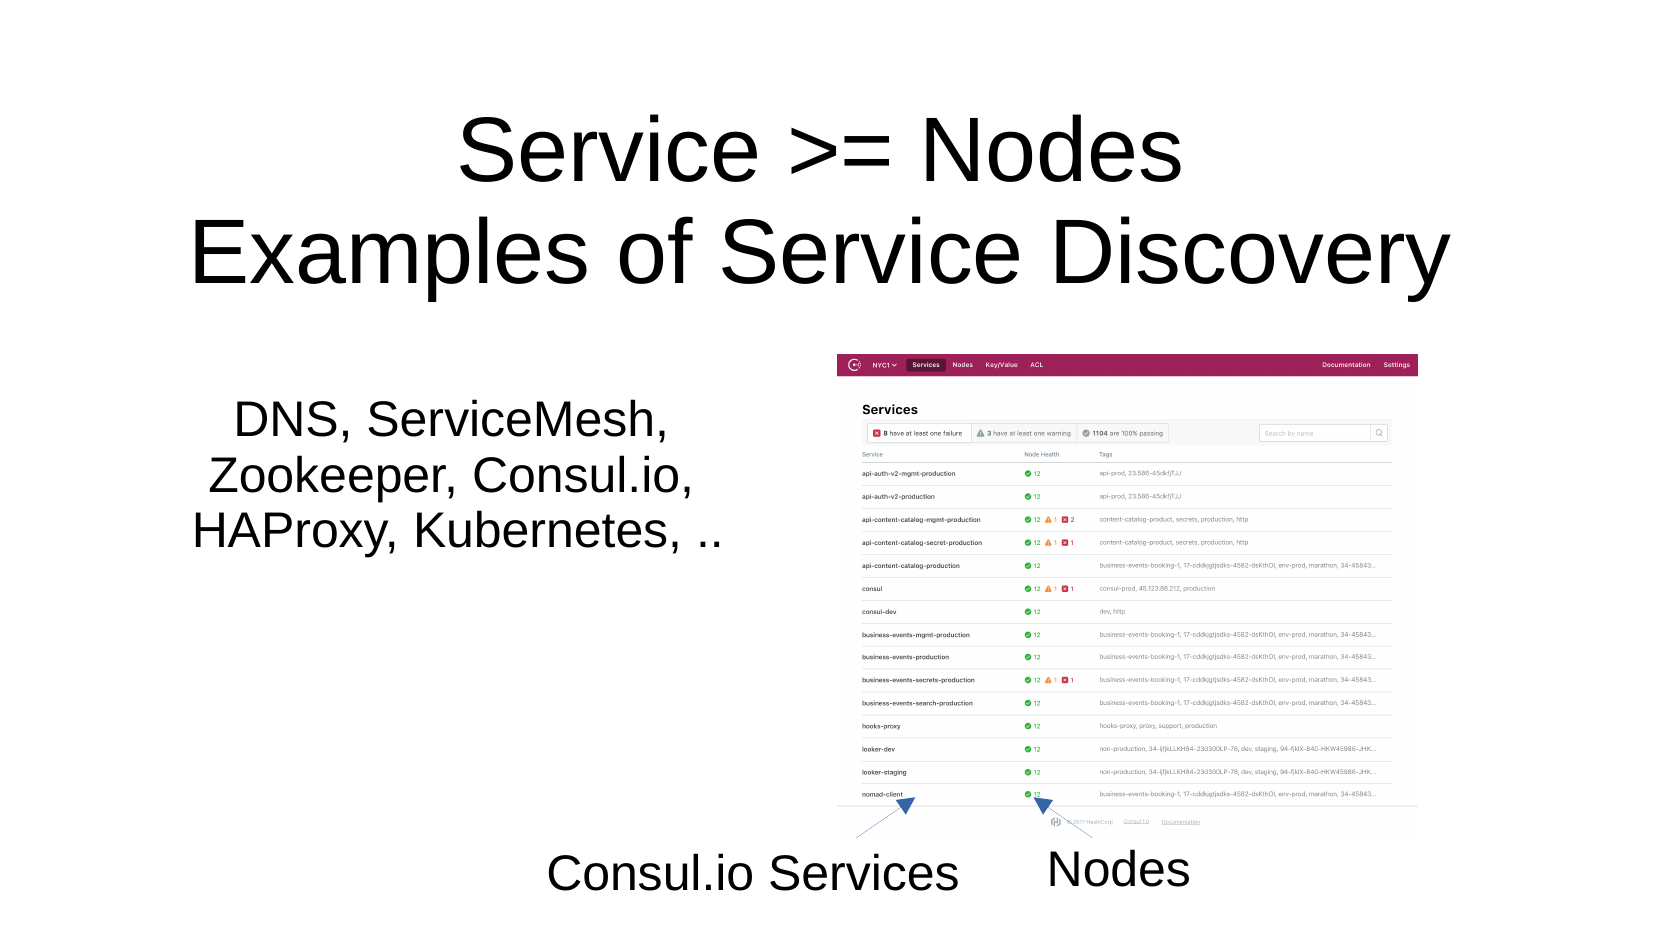

# Service >= Nodes Examples of Service Discovery
DNS, ServiceMesh,
Zookeeper, Consul.io,
HAProxy, Kubernetes, ..
Nodes
Consul.io Services